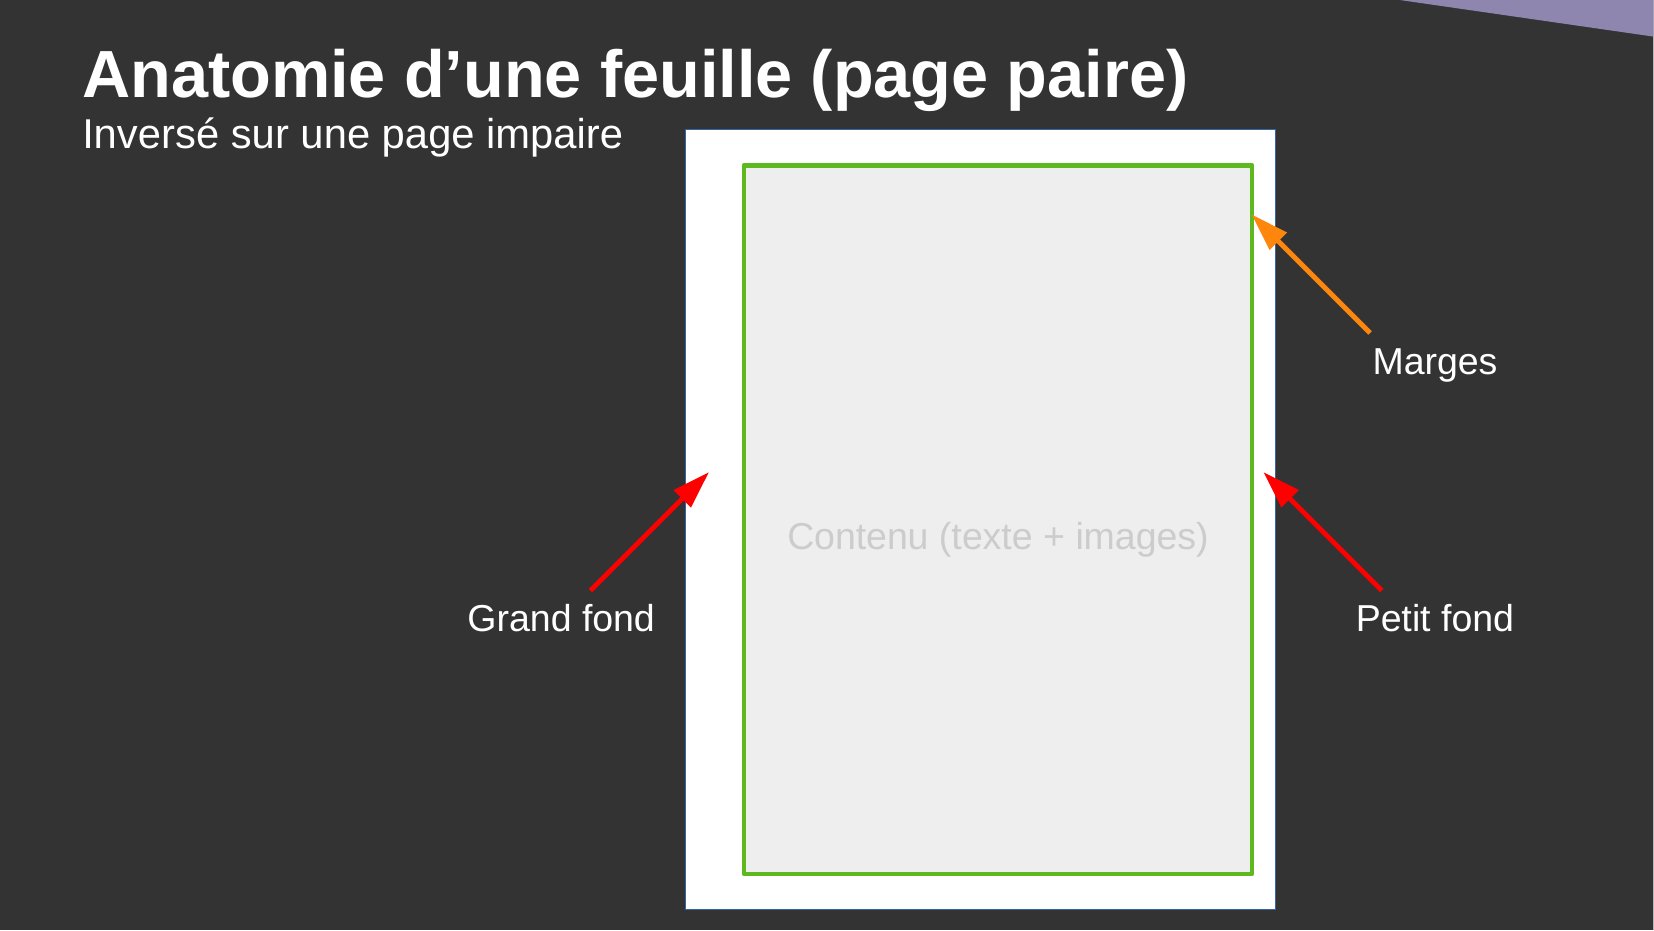

# Anatomie d’une feuille (page paire)
Inversé sur une page impaire
Marges
Contenu (texte + images)
Grand fond
Petit fond